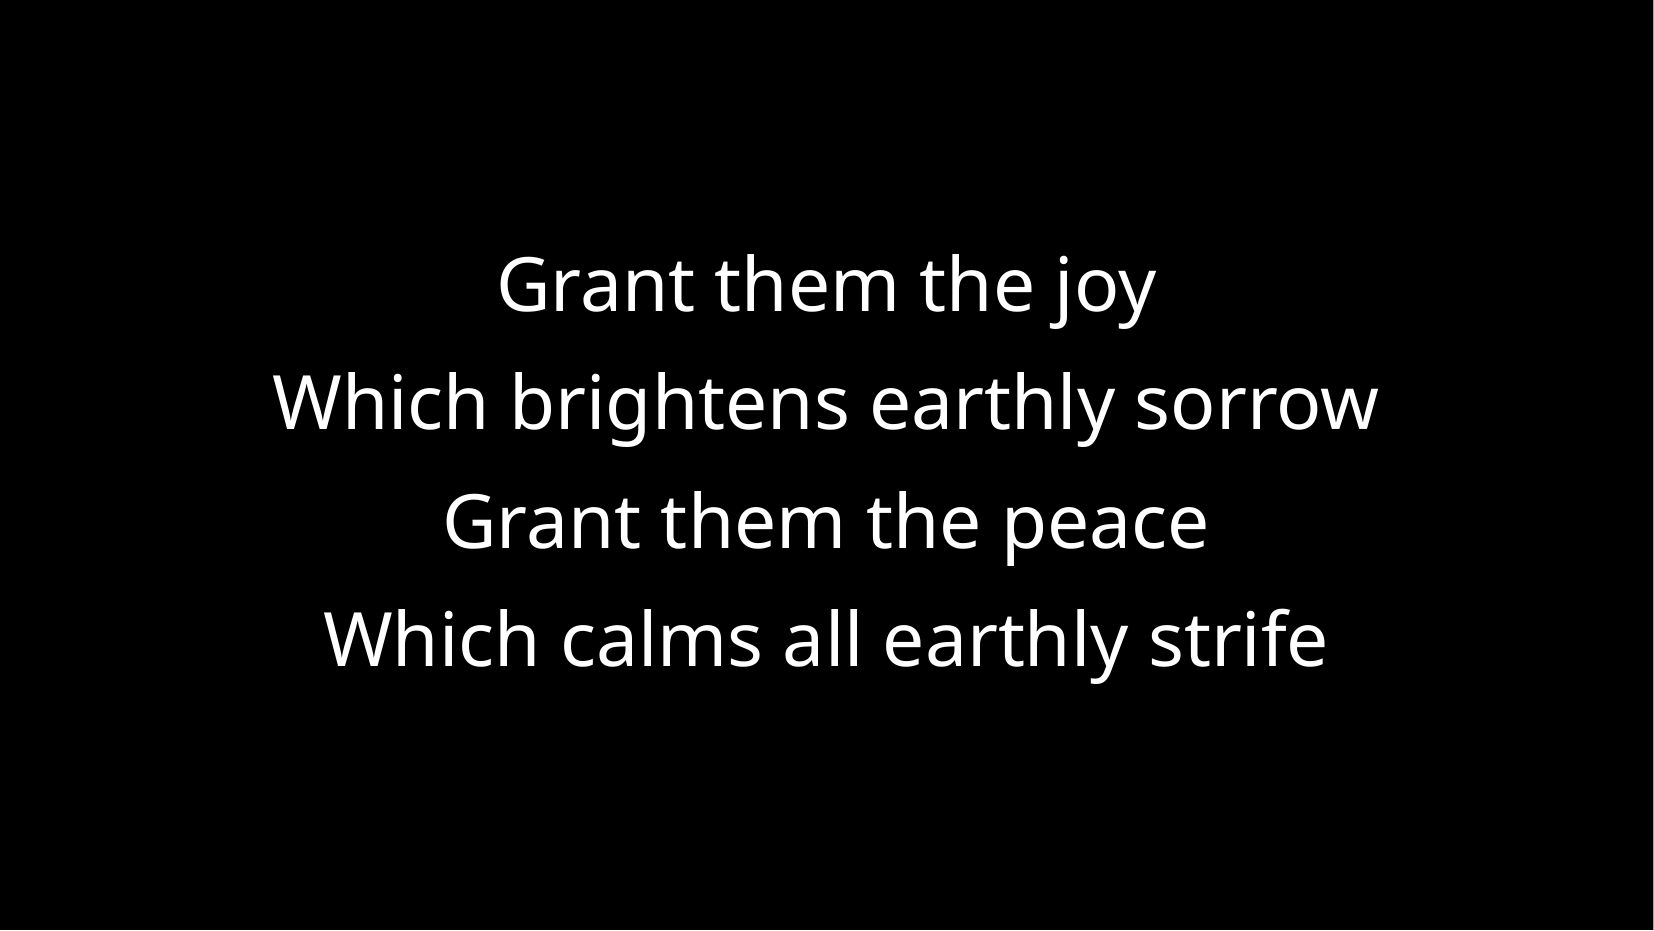

#
Grant them the joy
Which brightens earthly sorrow
Grant them the peace
Which calms all earthly strife